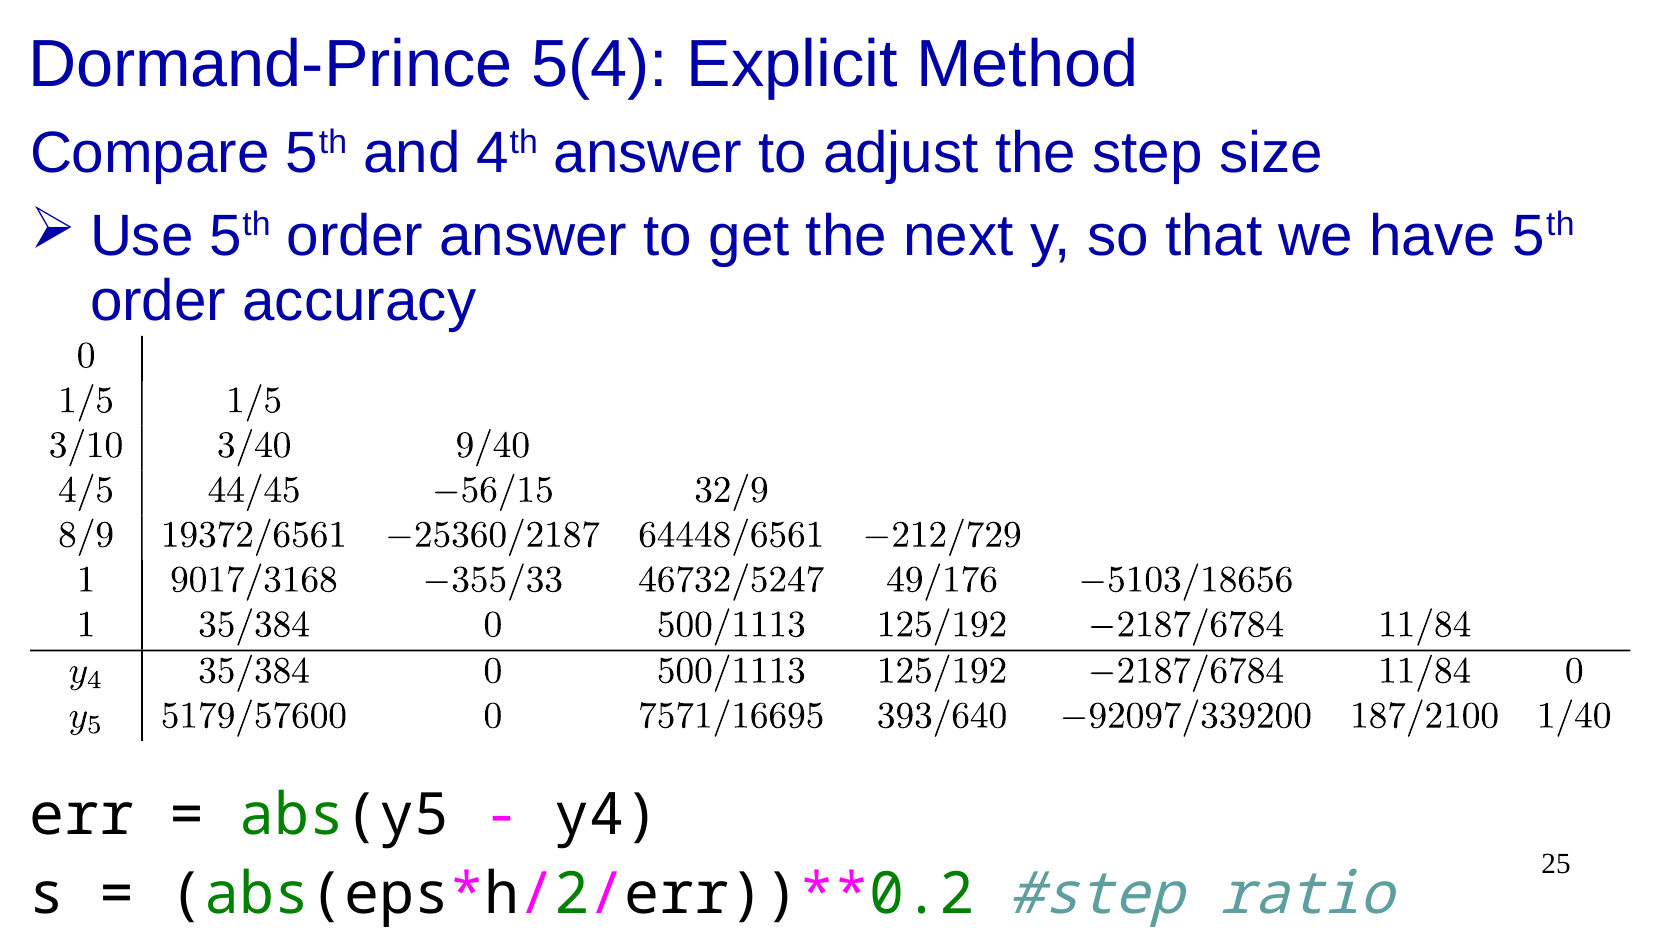

# Dormand-Prince 5(4): Explicit Method
Compare 5th and 4th answer to adjust the step size
Use 5th order answer to get the next y, so that we have 5th order accuracy
err = abs(y5 - y4)
s = (abs(eps*h/2/err))**0.2 #step ratio
25